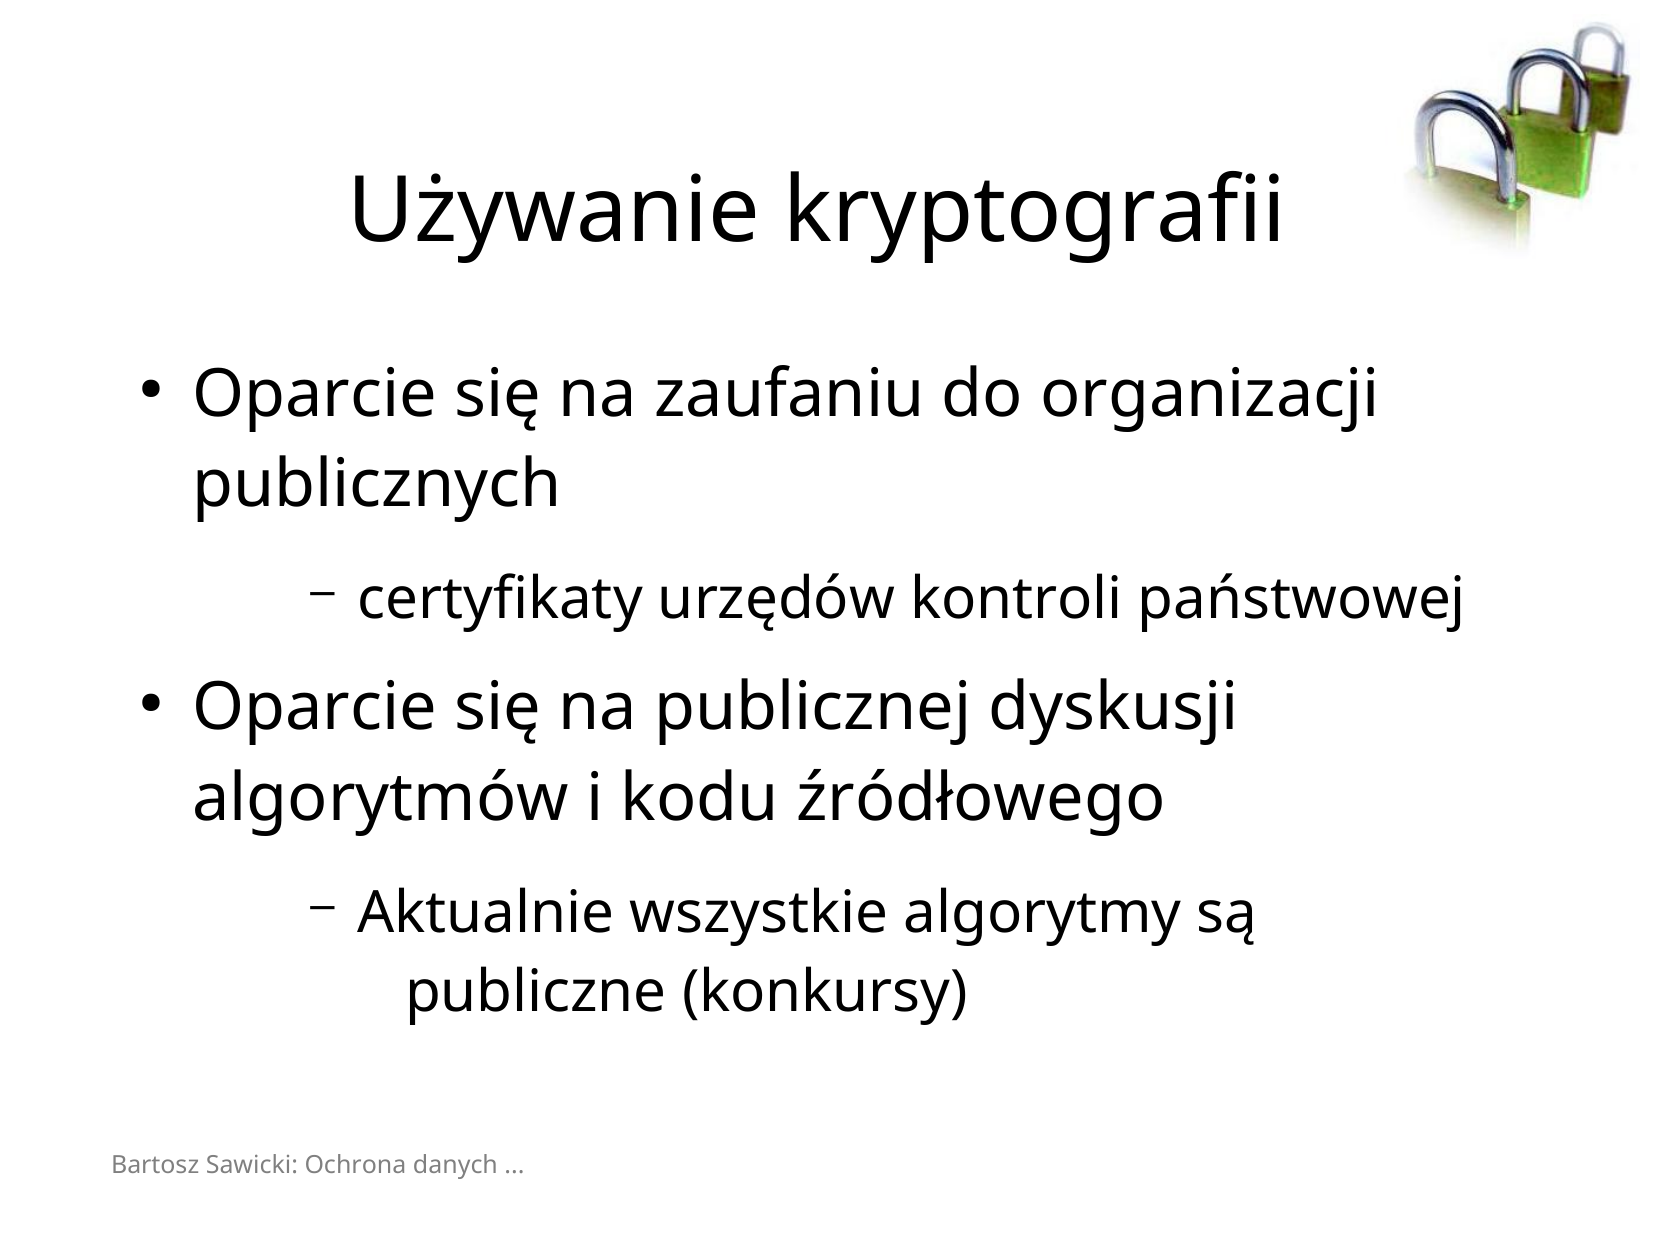

# Używanie kryptografii
Oparcie się na zaufaniu do organizacji publicznych
certyfikaty urzędów kontroli państwowej
Oparcie się na publicznej dyskusji algorytmów i kodu źródłowego
Aktualnie wszystkie algorytmy są publiczne (konkursy)